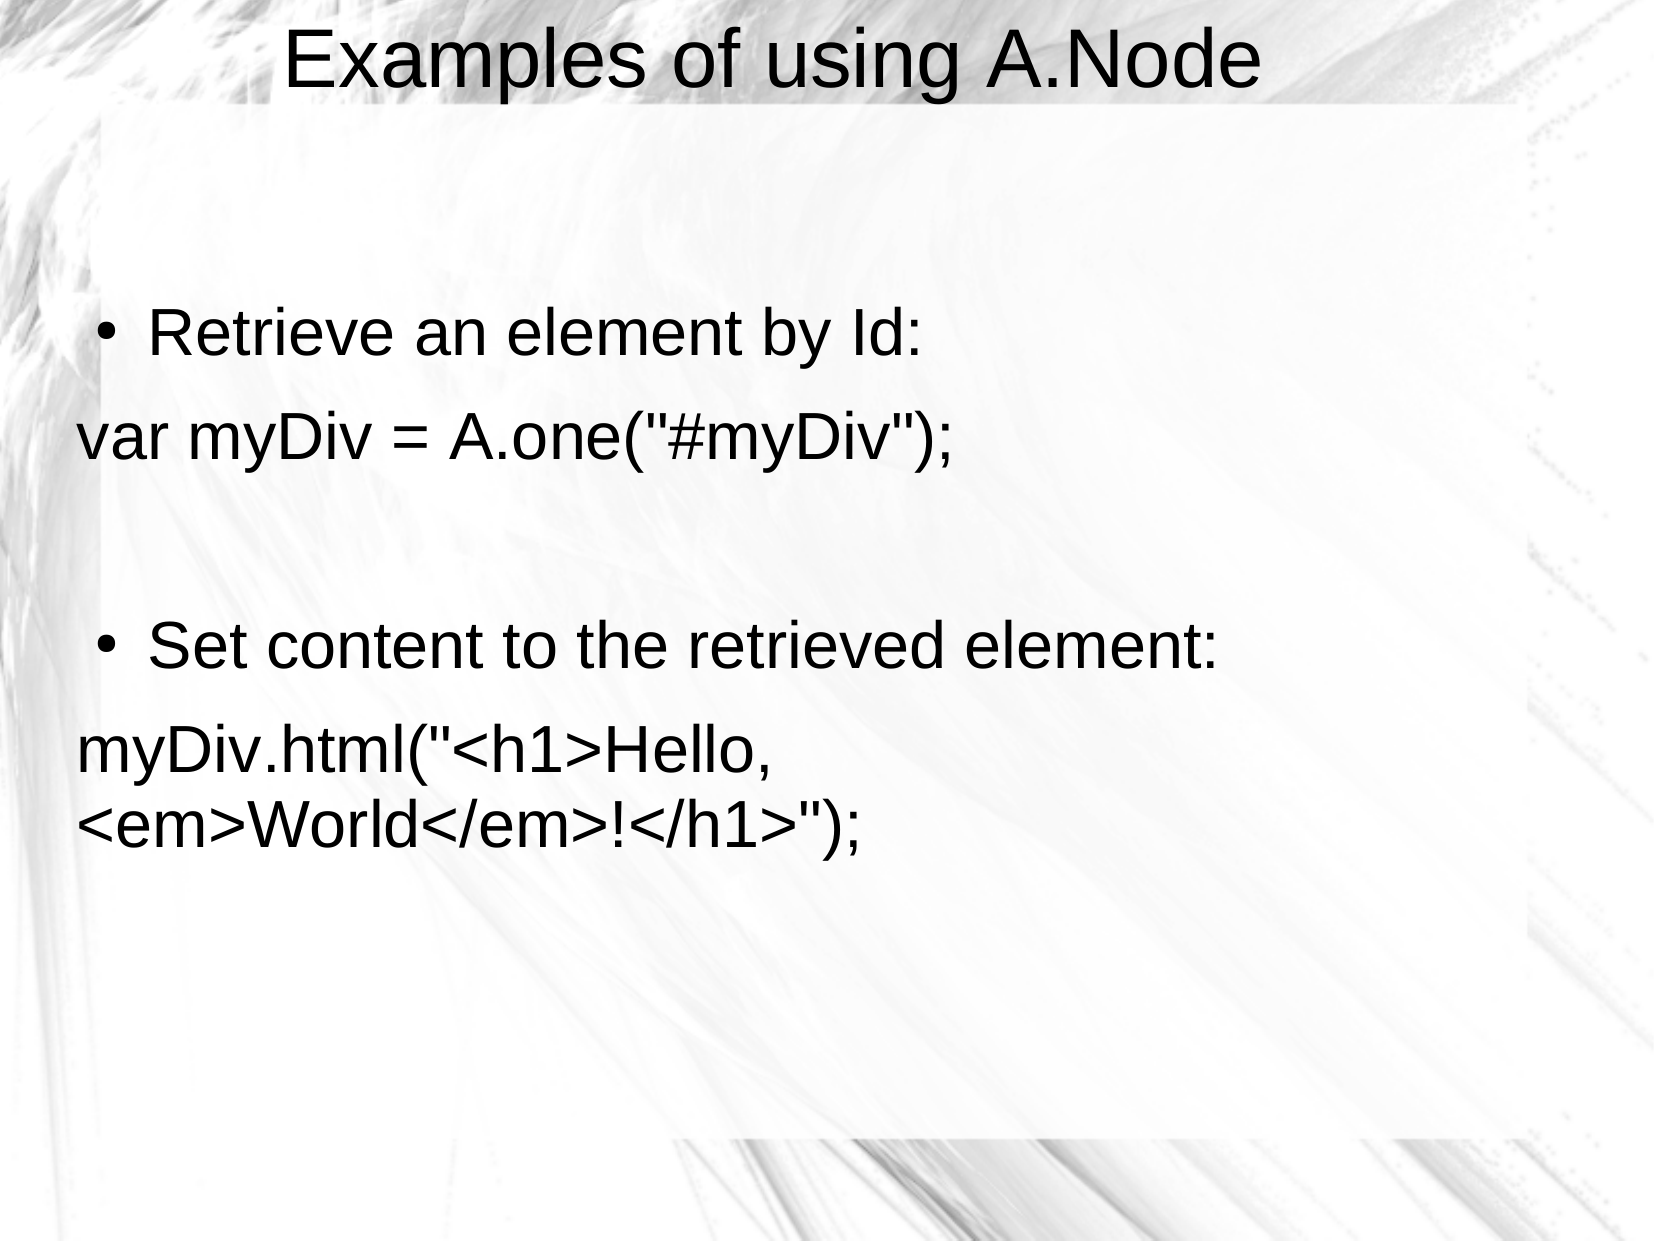

# Examples of using A.Node
Retrieve an element by Id:
var myDiv = A.one("#myDiv");
Set content to the retrieved element:
myDiv.html("<h1>Hello, <em>World</em>!</h1>");